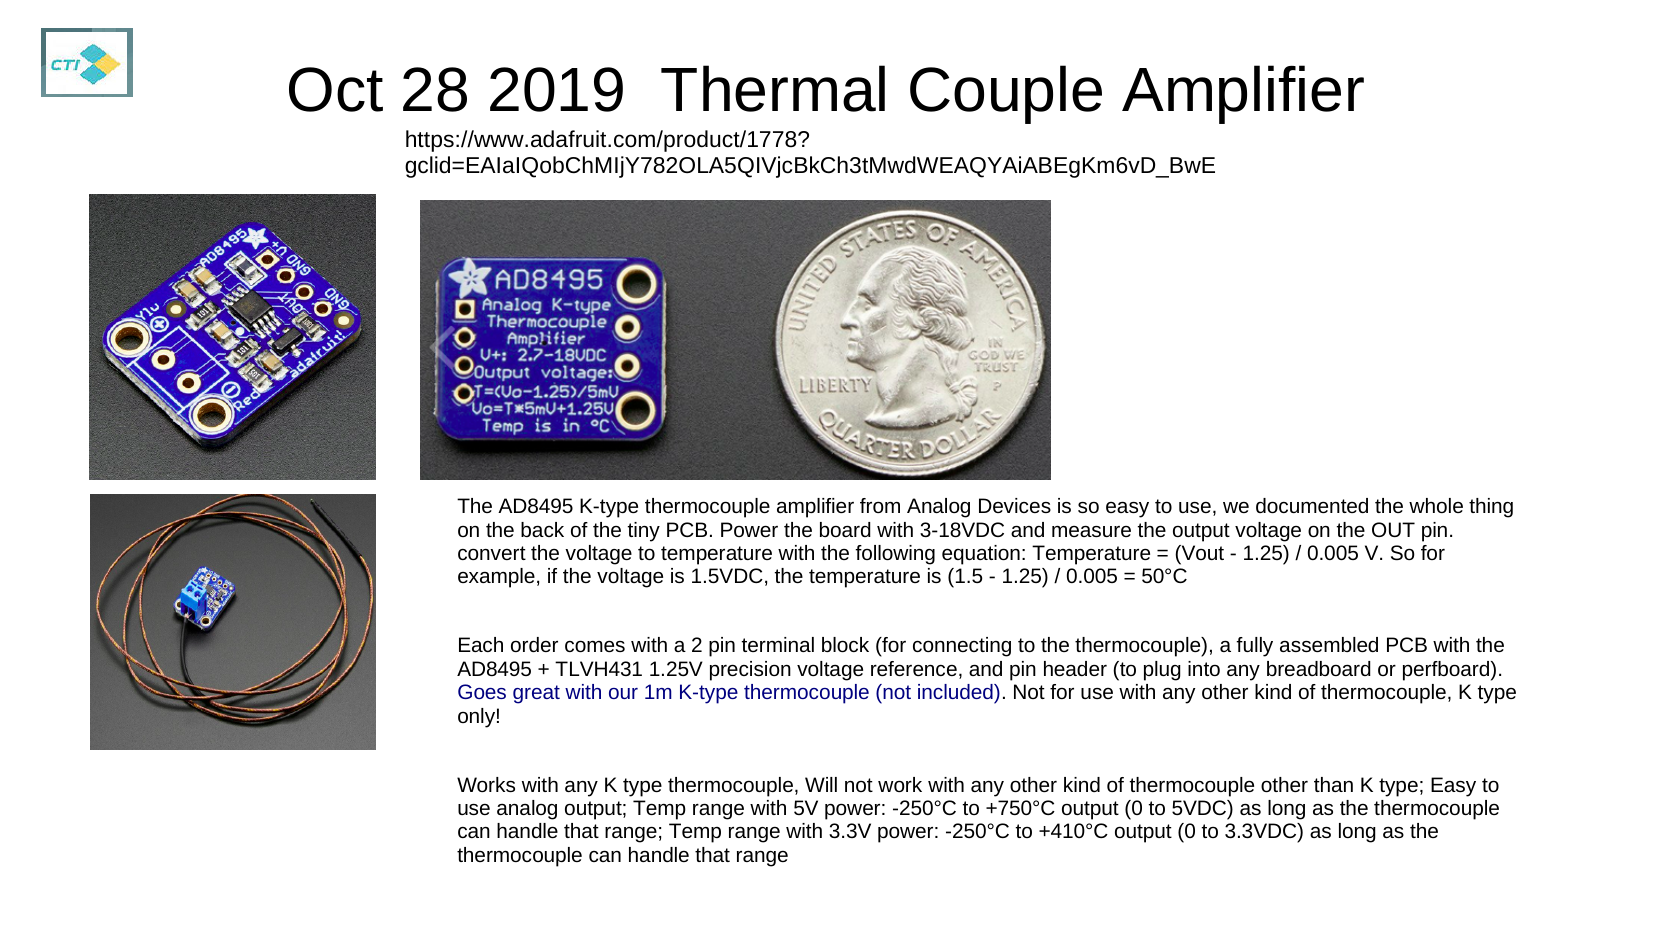

# Oct 28 2019 Thermal Couple Amplifier
https://www.adafruit.com/product/1778?gclid=EAIaIQobChMIjY782OLA5QIVjcBkCh3tMwdWEAQYAiABEgKm6vD_BwE
The AD8495 K-type thermocouple amplifier from Analog Devices is so easy to use, we documented the whole thing on the back of the tiny PCB. Power the board with 3-18VDC and measure the output voltage on the OUT pin. convert the voltage to temperature with the following equation: Temperature = (Vout - 1.25) / 0.005 V. So for example, if the voltage is 1.5VDC, the temperature is (1.5 - 1.25) / 0.005 = 50°C
Each order comes with a 2 pin terminal block (for connecting to the thermocouple), a fully assembled PCB with the AD8495 + TLVH431 1.25V precision voltage reference, and pin header (to plug into any breadboard or perfboard). Goes great with our 1m K-type thermocouple (not included). Not for use with any other kind of thermocouple, K type only!
Works with any K type thermocouple, Will not work with any other kind of thermocouple other than K type; Easy to use analog output; Temp range with 5V power: -250°C to +750°C output (0 to 5VDC) as long as the thermocouple can handle that range; Temp range with 3.3V power: -250°C to +410°C output (0 to 3.3VDC) as long as the thermocouple can handle that range